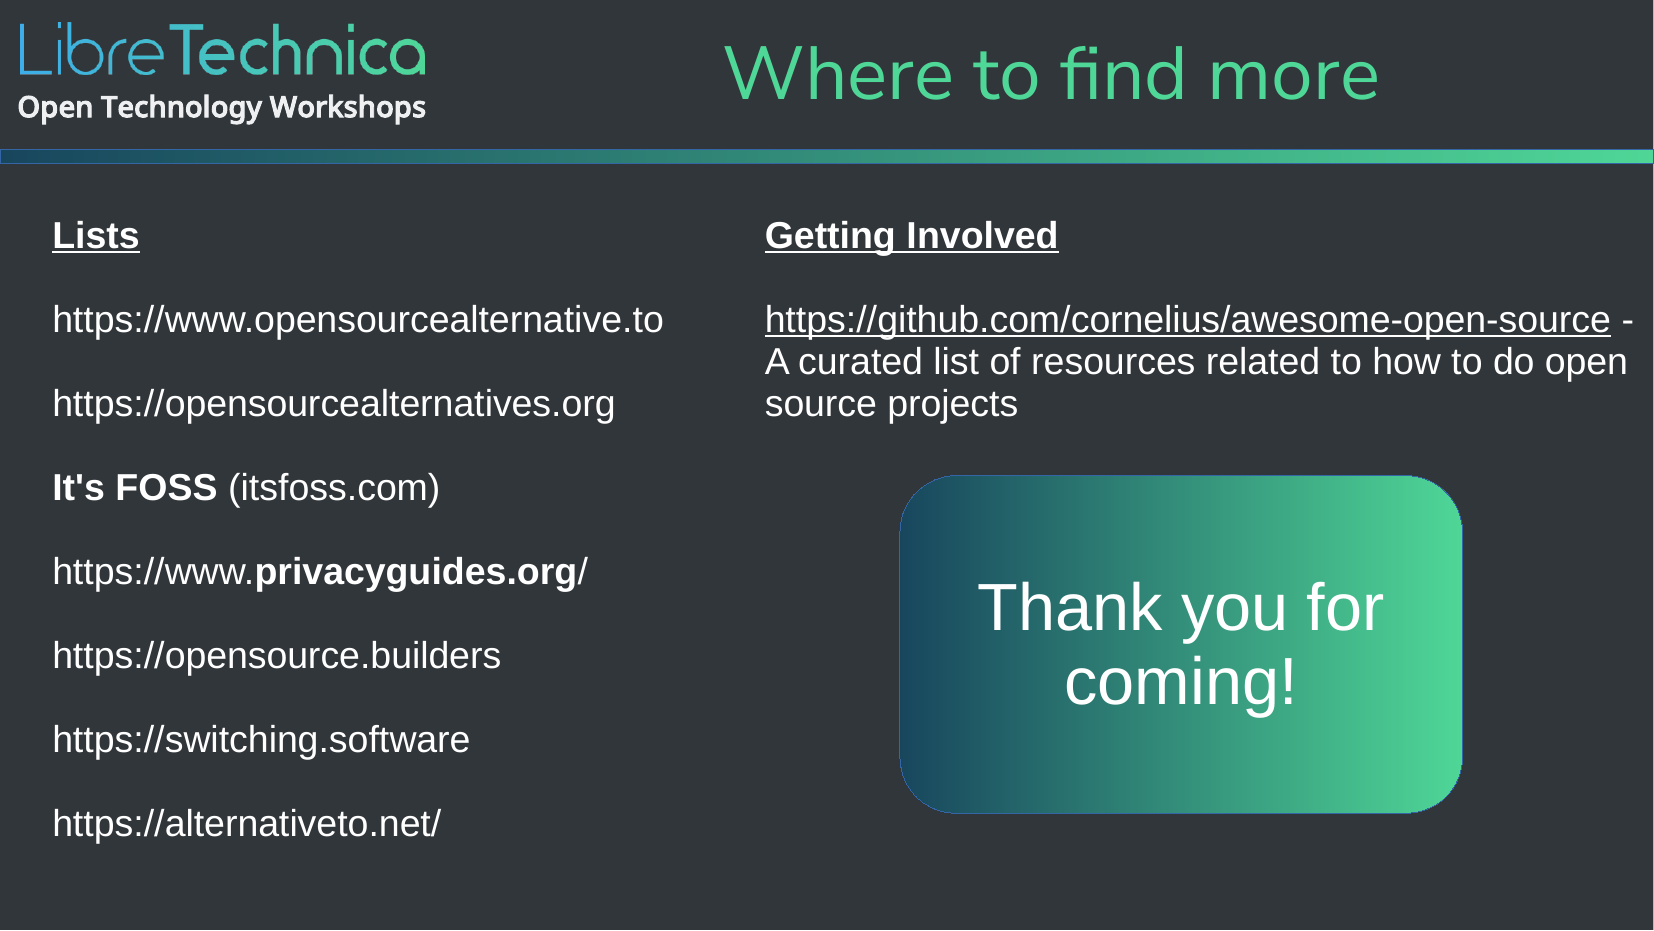

Where to find more
# Open Technology Workshops
Lists
https://www.opensourcealternative.to
https://opensourcealternatives.org
It's FOSS (itsfoss.com)
https://www.privacyguides.org/
https://opensource.builders
https://switching.software
https://alternativeto.net/
Getting Involved
https://github.com/cornelius/awesome-open-source - A curated list of resources related to how to do open source projects
Thank you for coming!